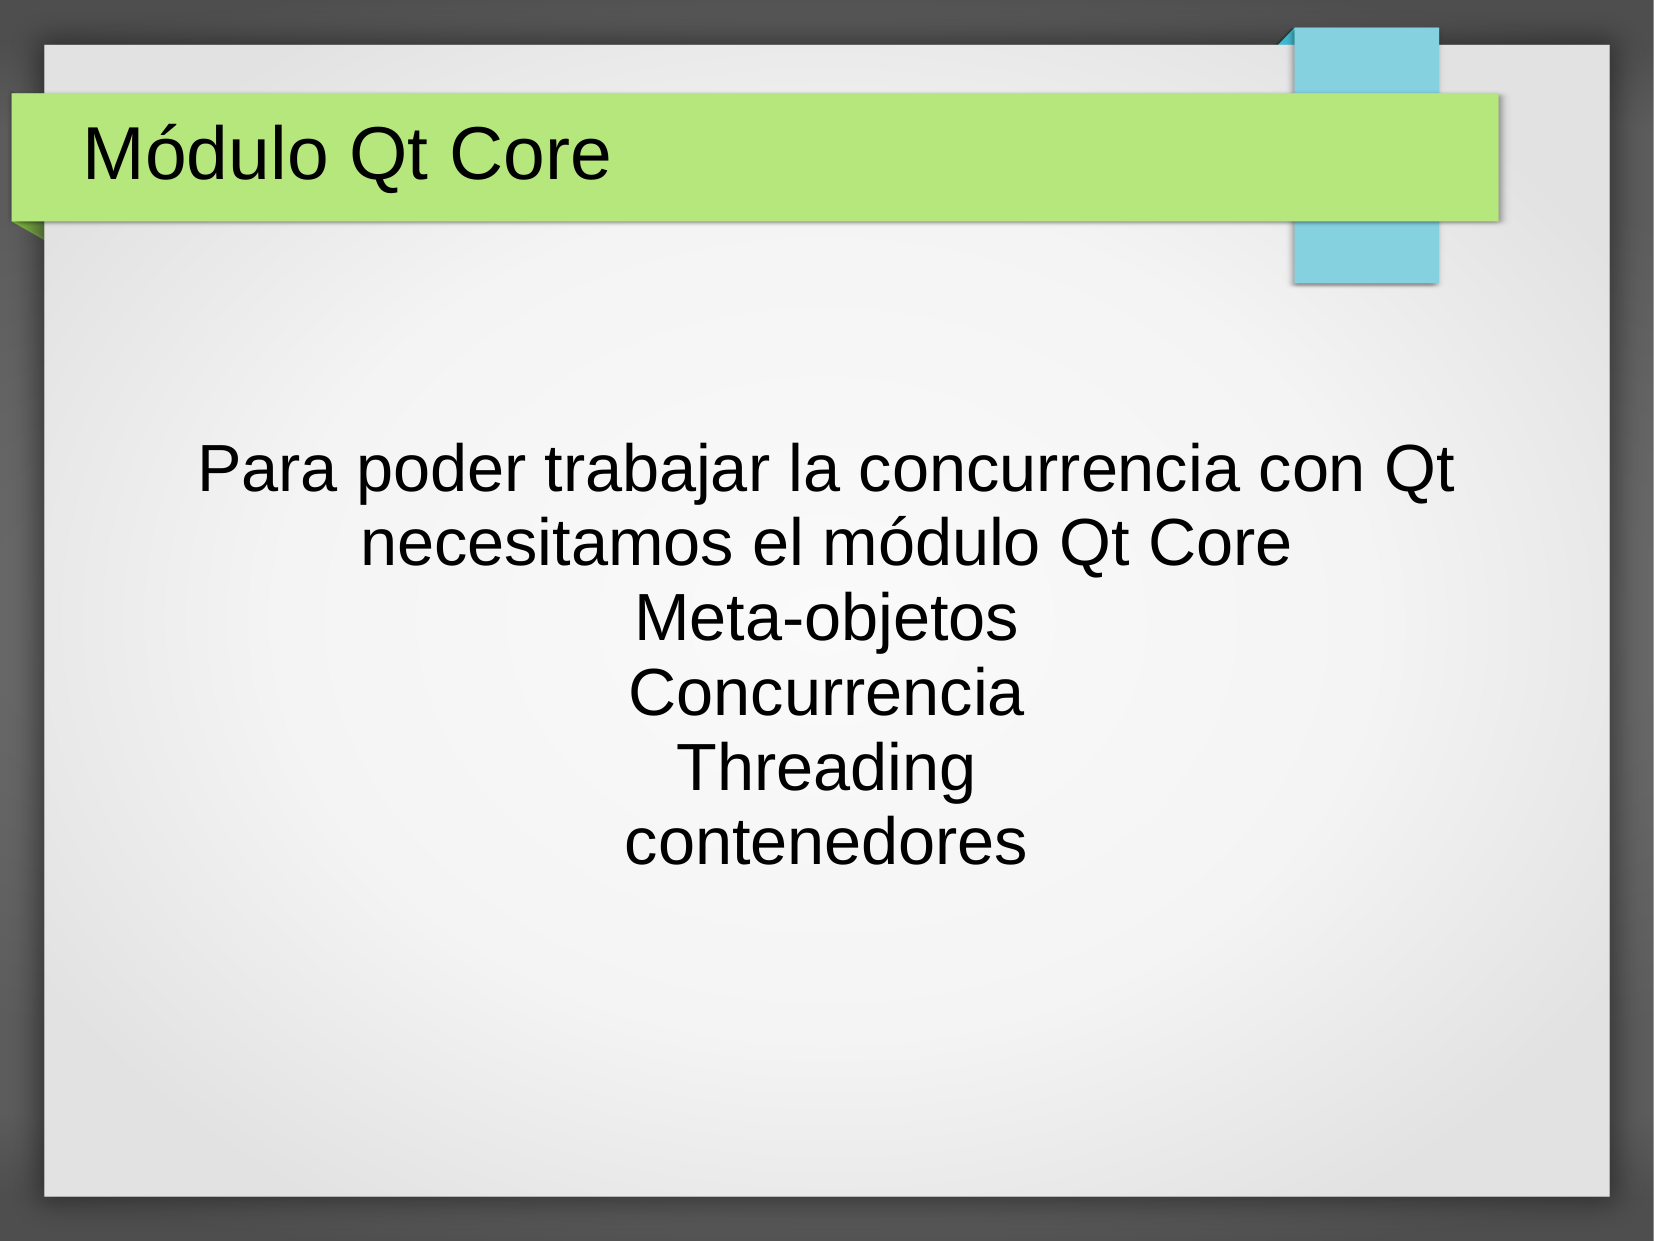

# Módulo Qt Core
Para poder trabajar la concurrencia con Qt necesitamos el módulo Qt Core
Meta-objetos
Concurrencia
Threading
contenedores